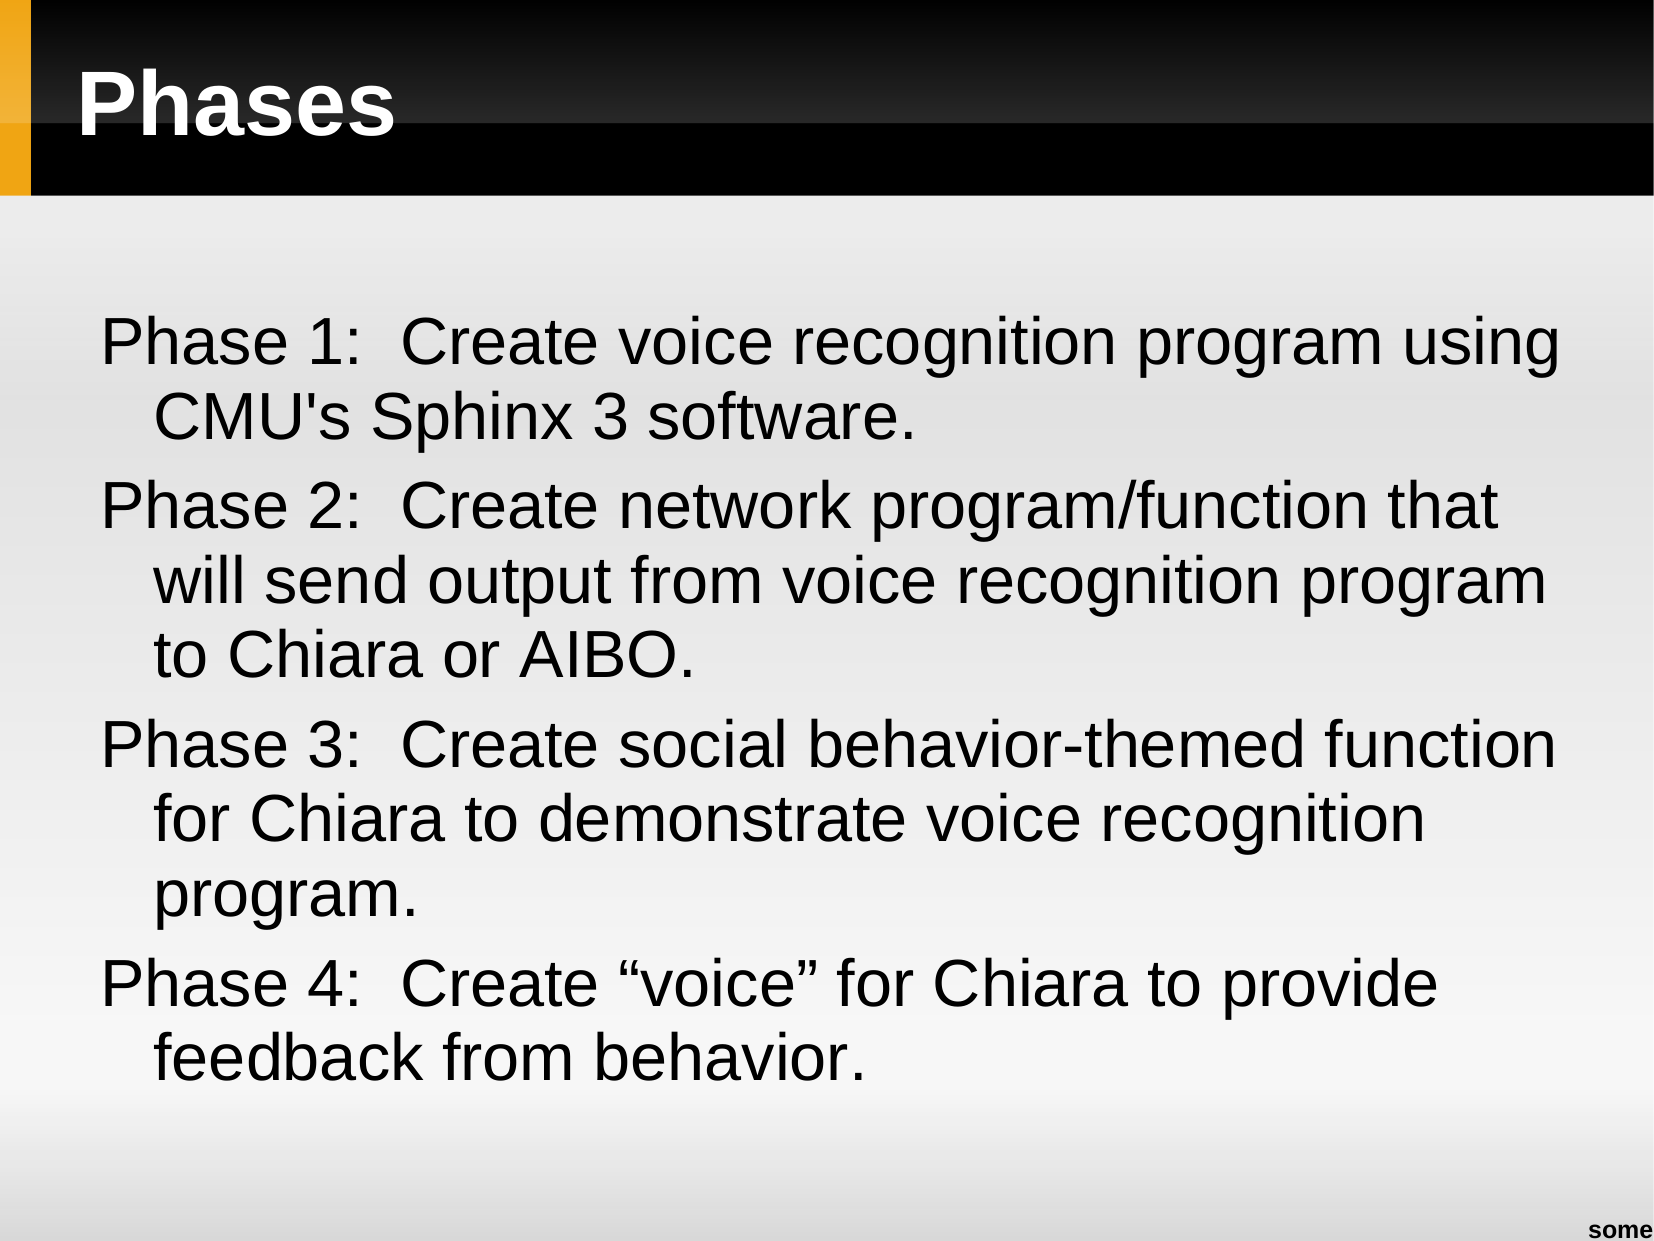

# Phases
Phase 1: Create voice recognition program using CMU's Sphinx 3 software.
Phase 2: Create network program/function that will send output from voice recognition program to Chiara or AIBO.
Phase 3: Create social behavior-themed function for Chiara to demonstrate voice recognition program.
Phase 4: Create “voice” for Chiara to provide feedback from behavior.
some